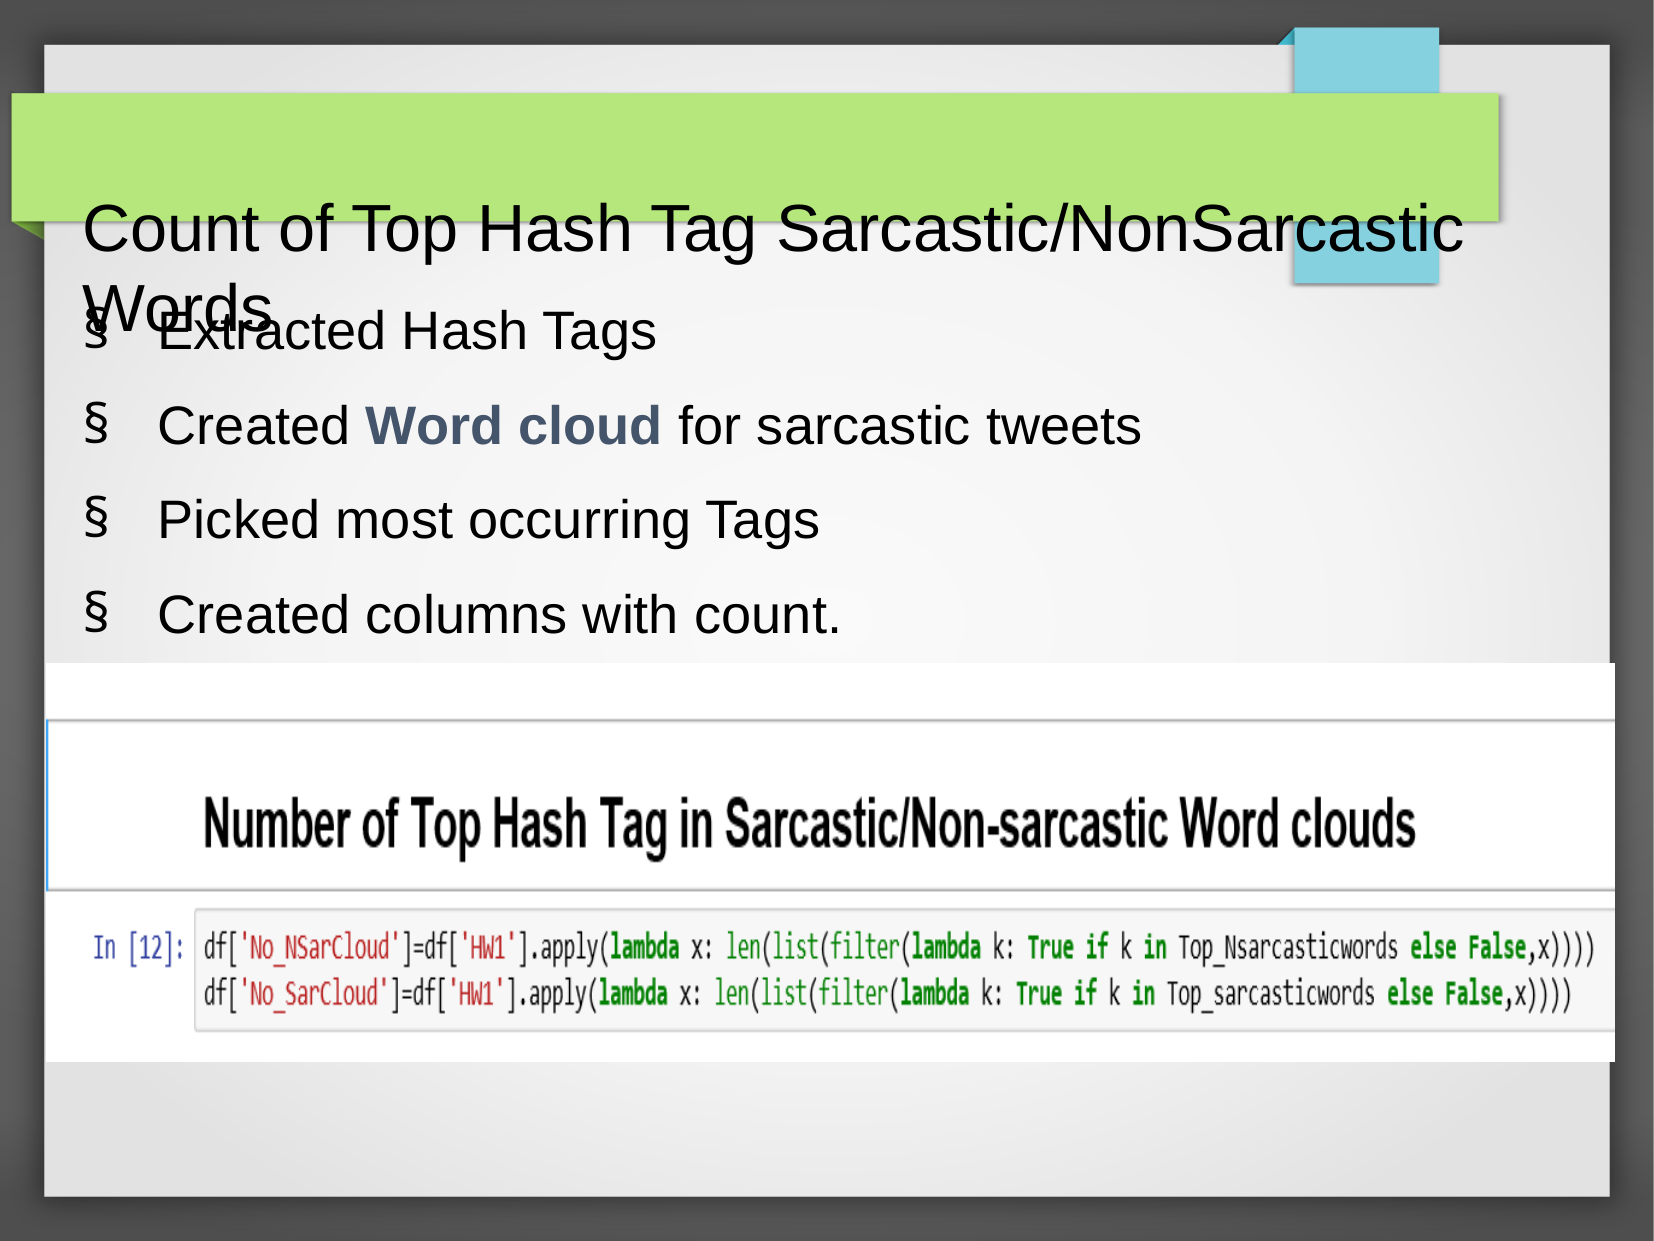

# Count of Top Hash Tag Sarcastic/NonSarcastic Words
Extracted Hash Tags
Created Word cloud for sarcastic tweets
Picked most occurring Tags
Created columns with count.